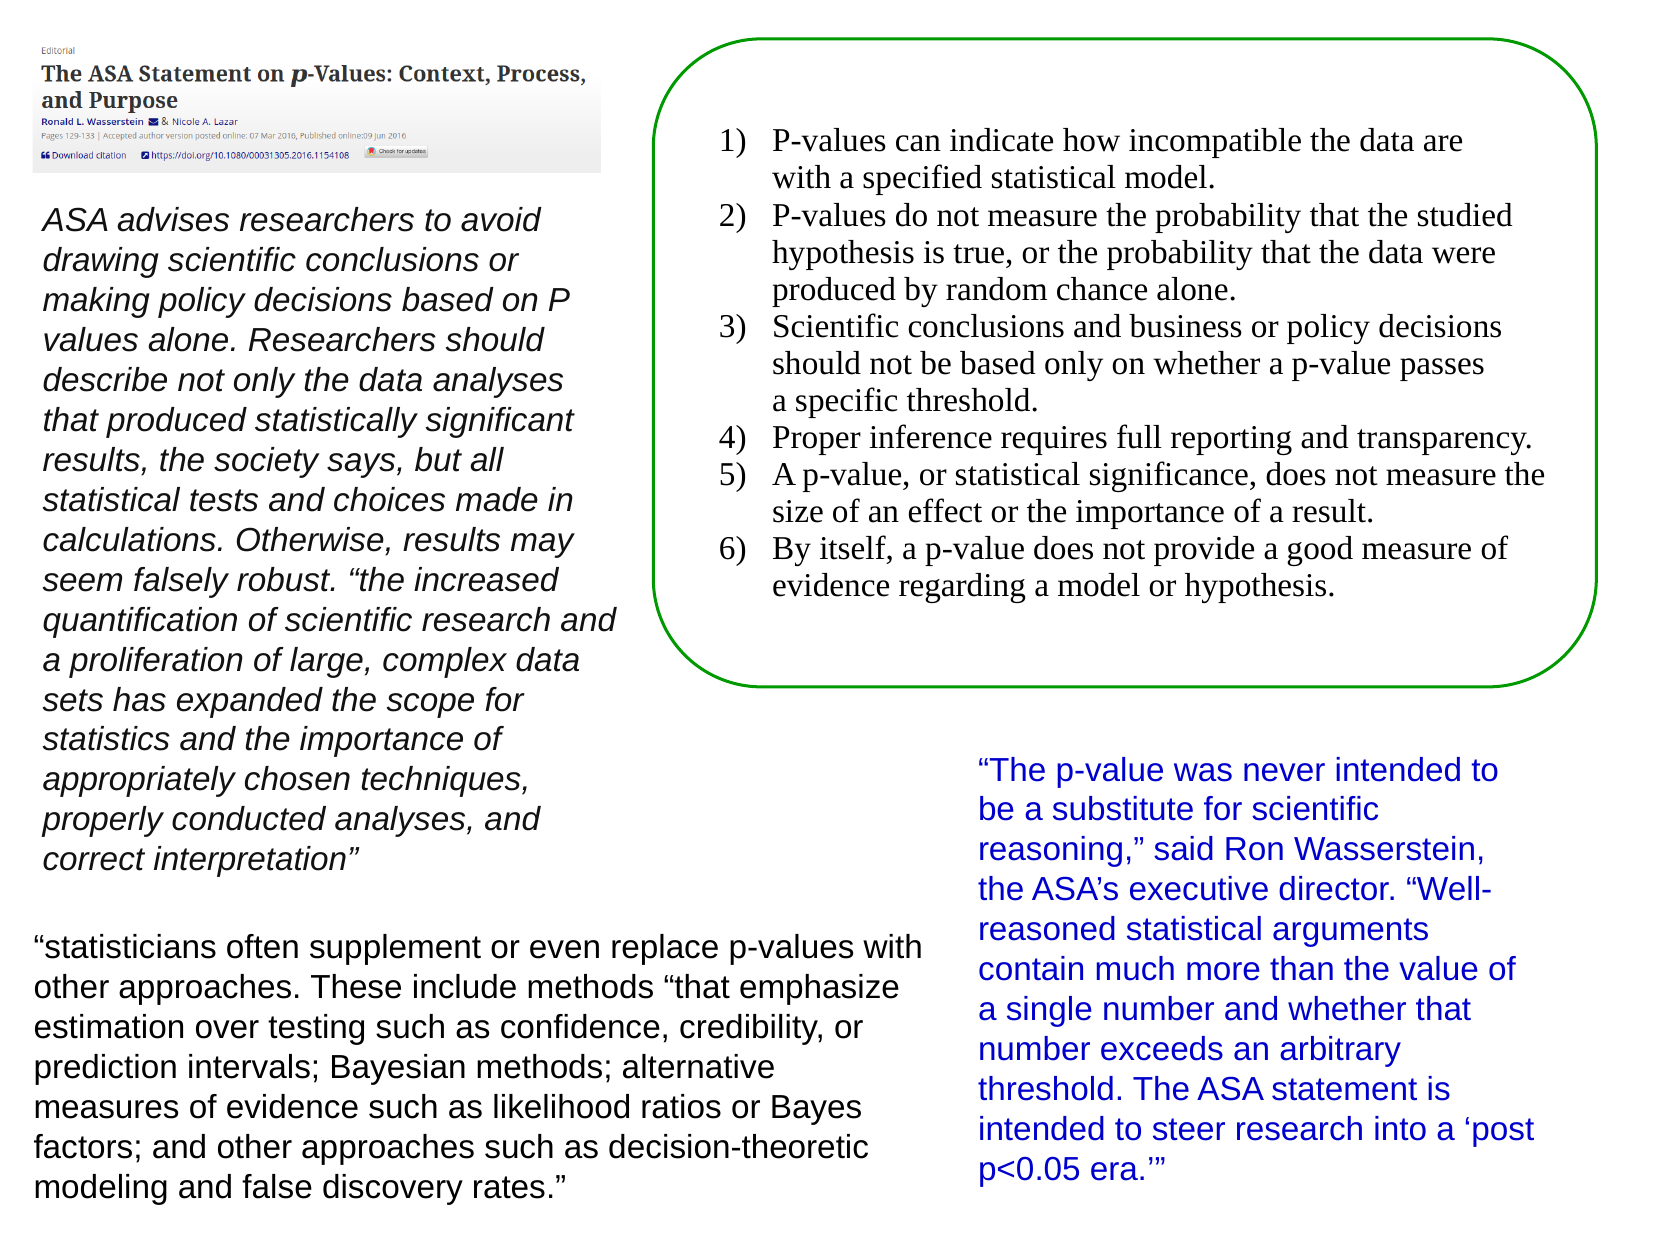

P-values can indicate how incompatible the data are
with a specified statistical model.
P-values do not measure the probability that the studied
hypothesis is true, or the probability that the data were
produced by random chance alone.
Scientific conclusions and business or policy decisions
should not be based only on whether a p-value passes
a specific threshold.
Proper inference requires full reporting and transparency.
A p-value, or statistical significance, does not measure the
size of an effect or the importance of a result.
By itself, a p-value does not provide a good measure of
evidence regarding a model or hypothesis.
ASA advises researchers to avoid drawing scientific conclusions or making policy decisions based on P values alone. Researchers should describe not only the data analyses that produced statistically significant results, the society says, but all statistical tests and choices made in calculations. Otherwise, results may seem falsely robust. “the increased quantification of scientific research and a proliferation of large, complex data sets has expanded the scope for statistics and the importance of appropriately chosen techniques, properly conducted analyses, and correct interpretation”
“The p-value was never intended to be a substitute for scientific reasoning,” said Ron Wasserstein, the ASA’s executive director. “Well-reasoned statistical arguments contain much more than the value of a single number and whether that number exceeds an arbitrary threshold. The ASA statement is intended to steer research into a ‘post p<0.05 era.’”
“statisticians often supplement or even replace p-values with other approaches. These include methods “that emphasize estimation over testing such as confidence, credibility, or prediction intervals; Bayesian methods; alternative measures of evidence such as likelihood ratios or Bayes factors; and other approaches such as decision-theoretic modeling and false discovery rates.”